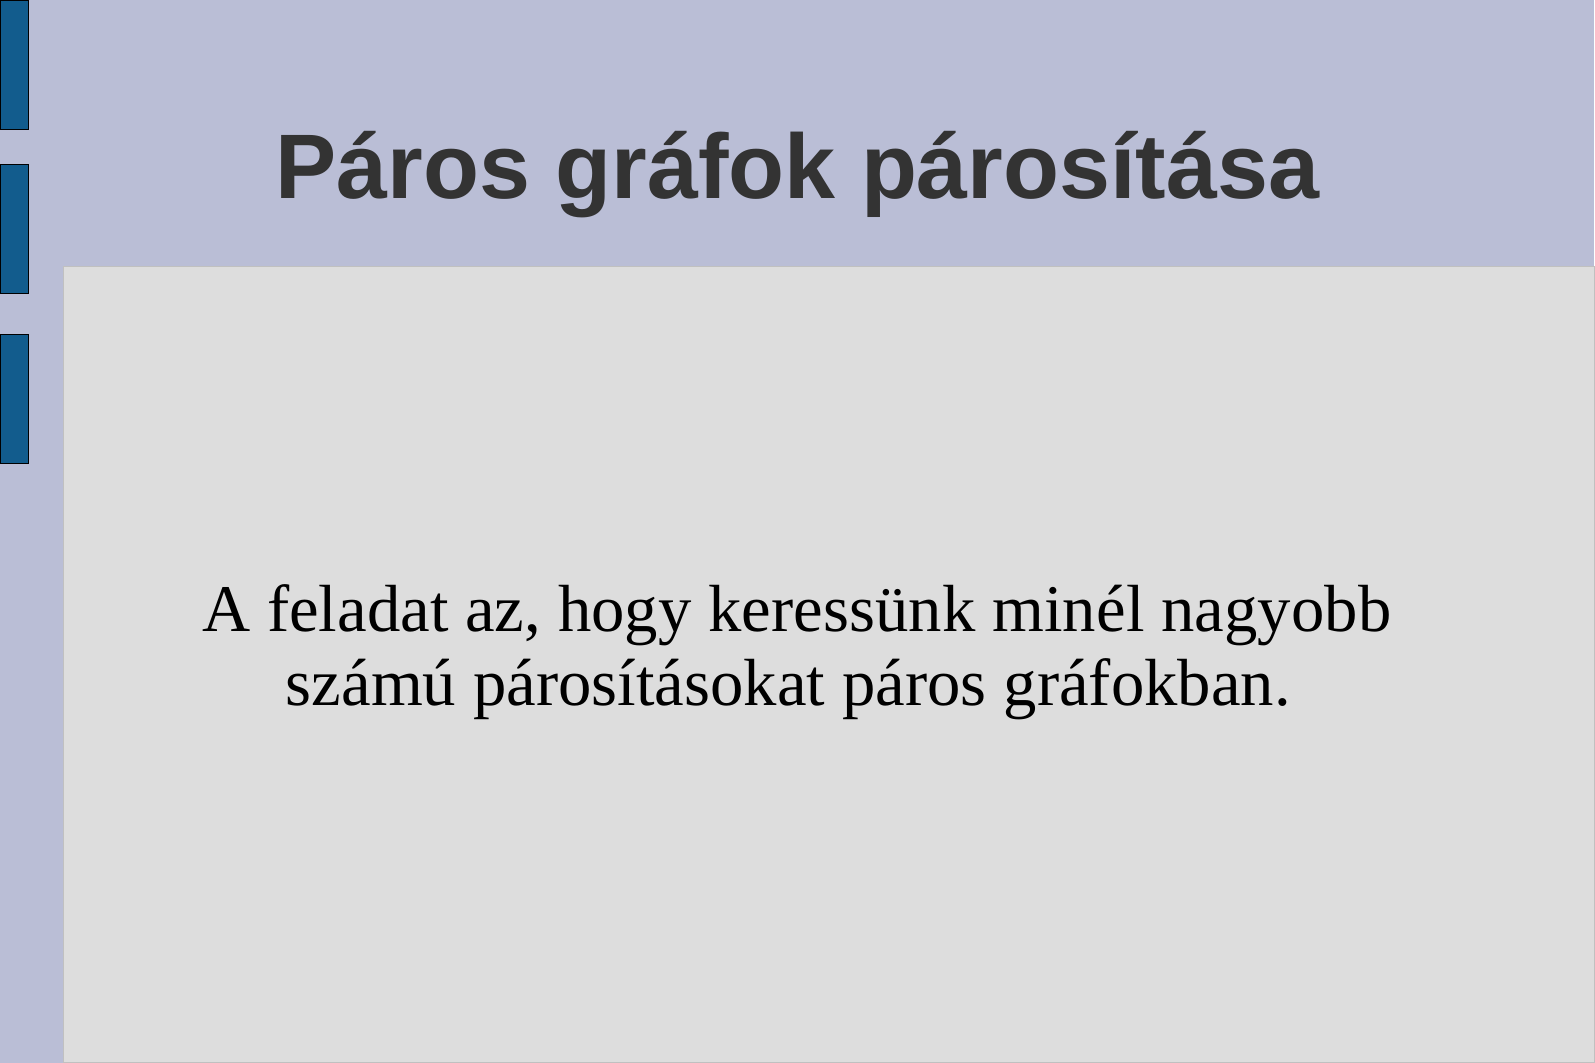

# Páros gráfok párosítása
A feladat az, hogy keressünk minél nagyobb számú párosításokat páros gráfokban.